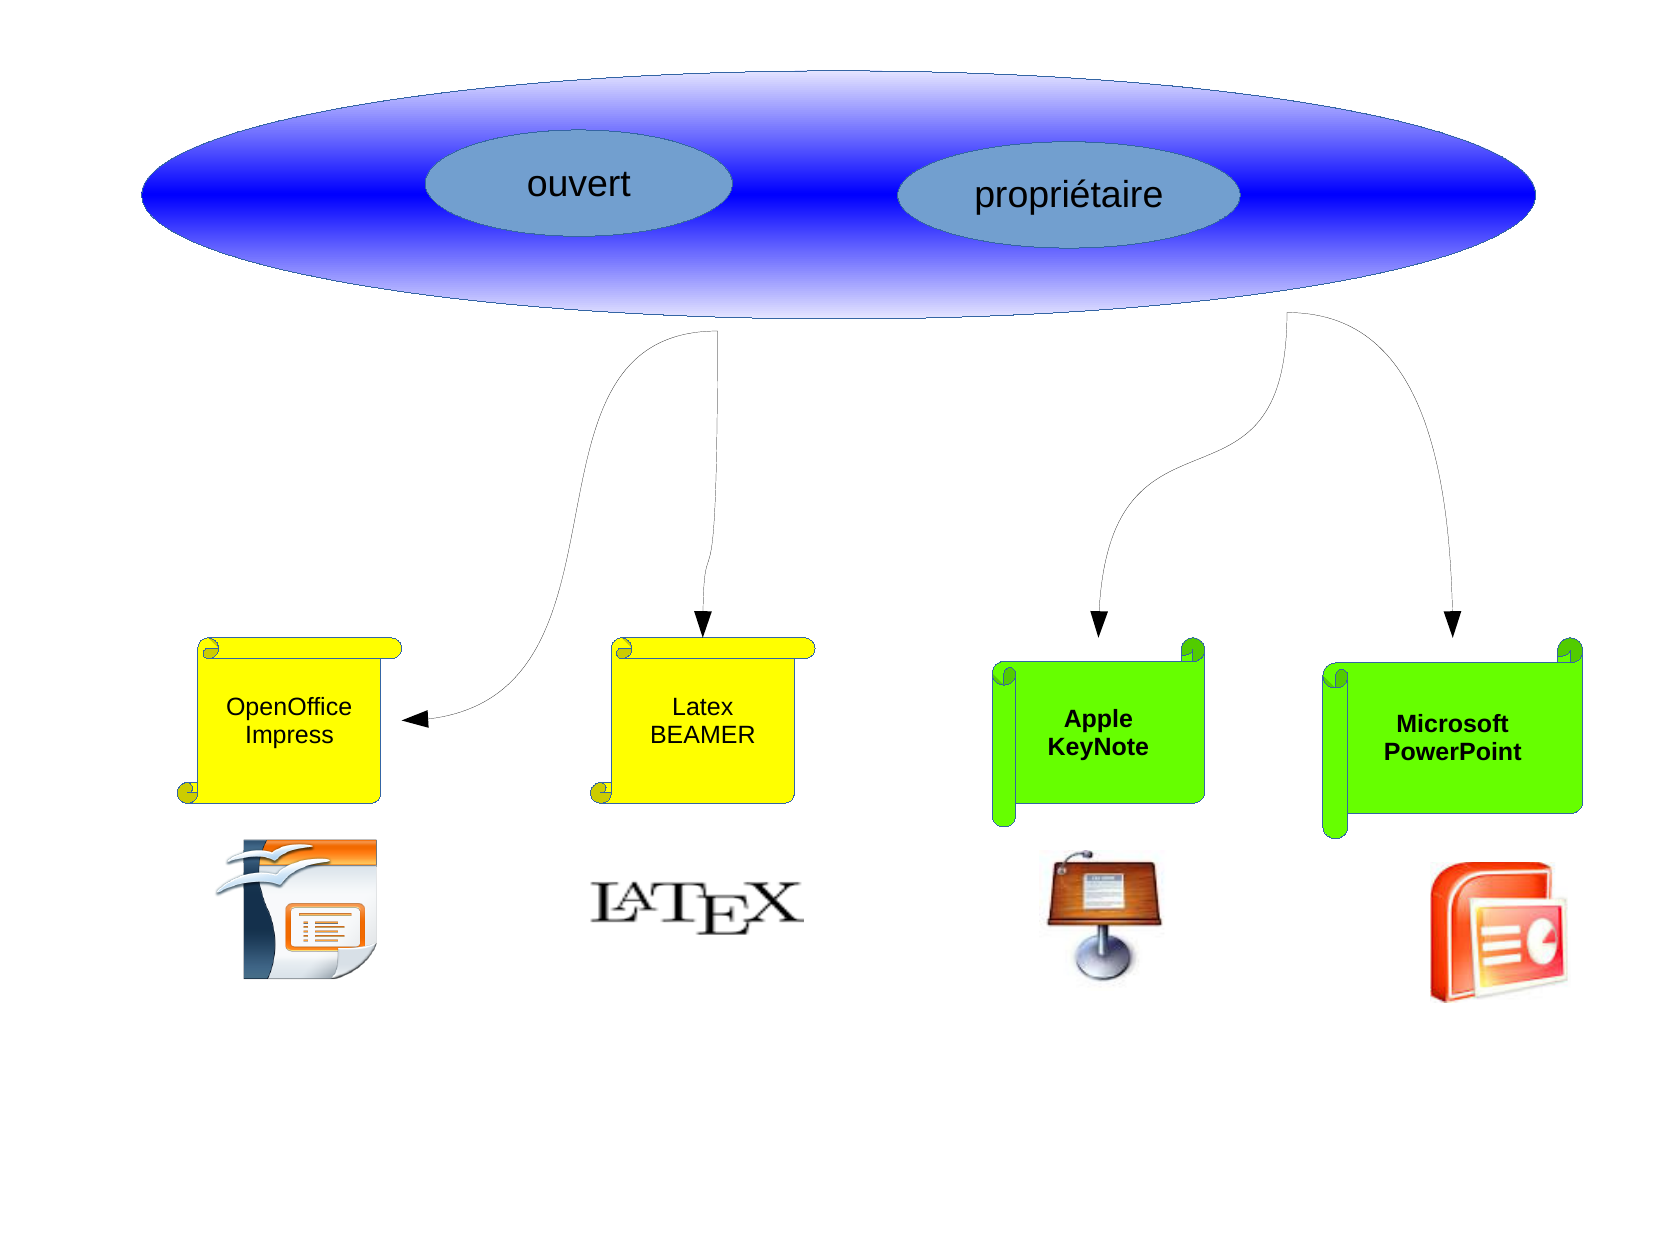

ouvert
propriétaire
OpenOffice
Impress
Latex
BEAMER
Apple
KeyNote
Microsoft
PowerPoint